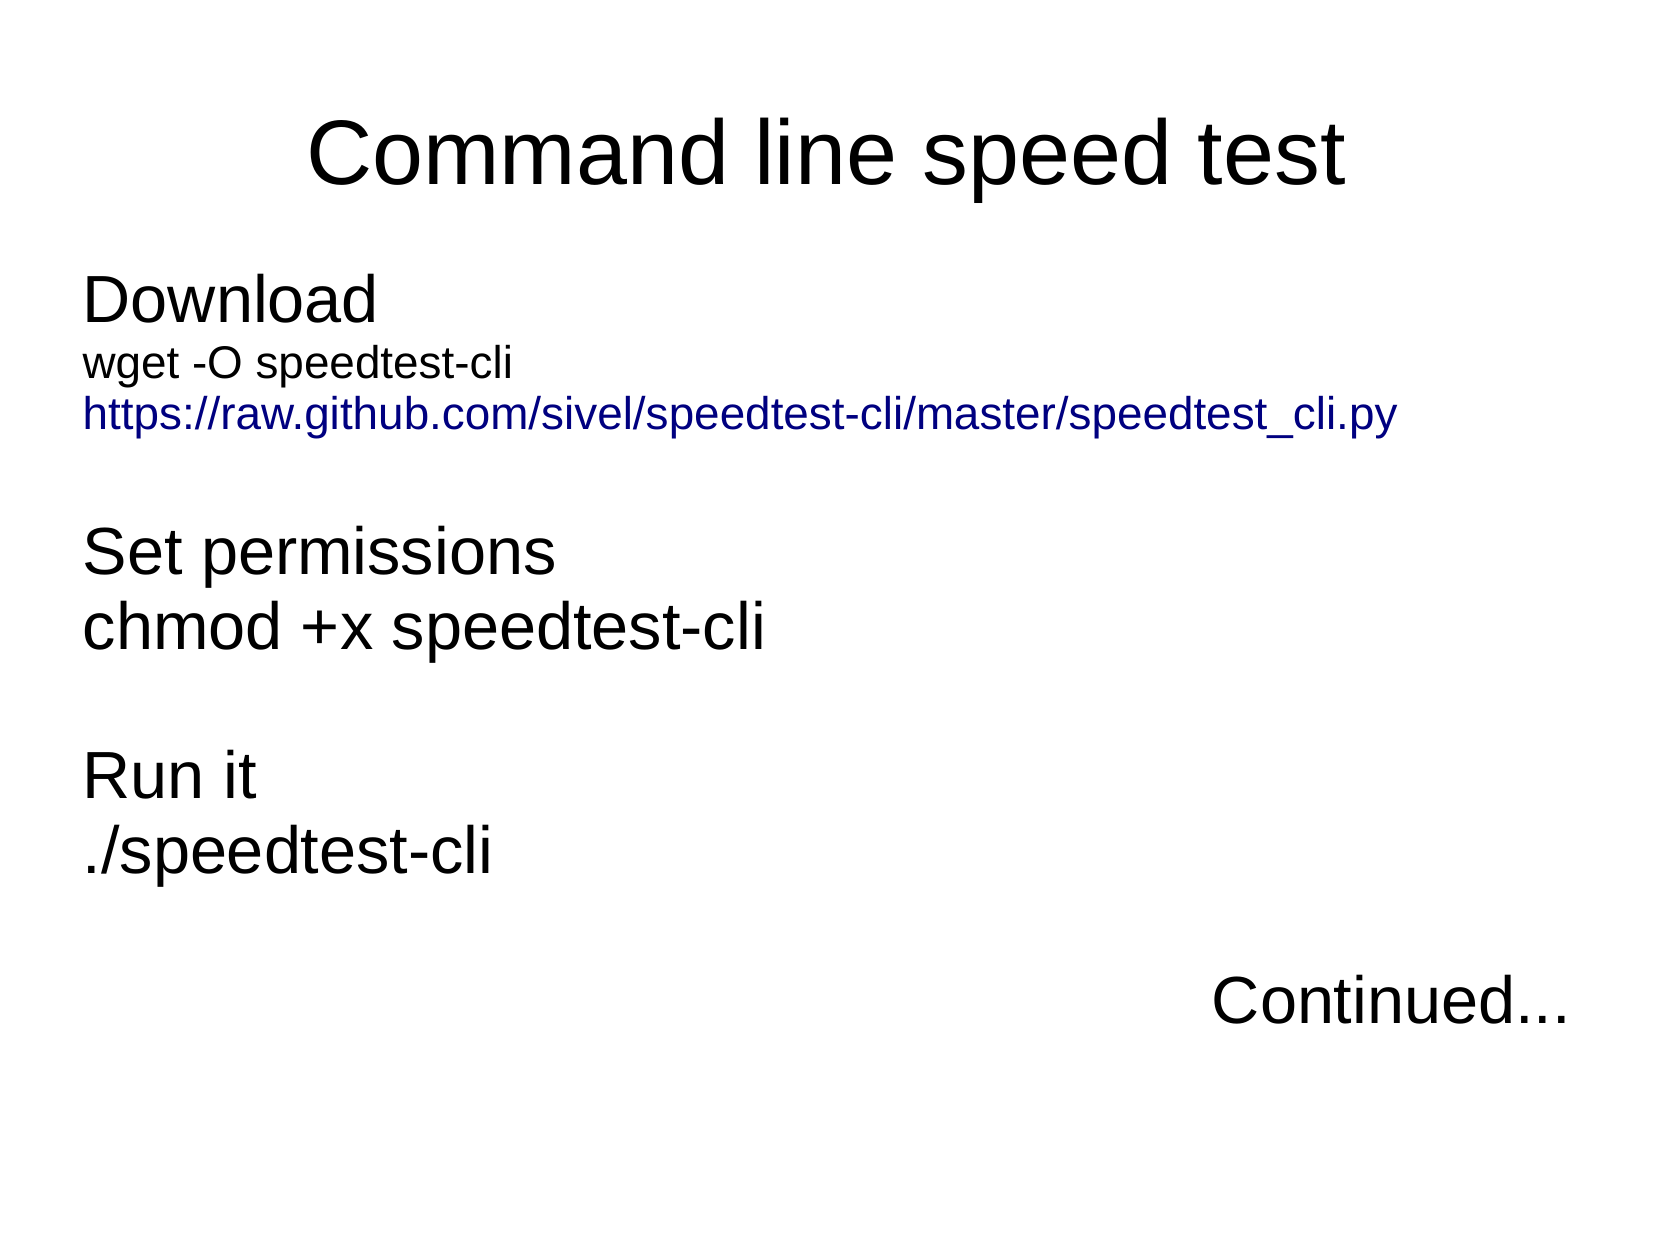

# Command line speed test
Download
wget -O speedtest-cli https://raw.github.com/sivel/speedtest-cli/master/speedtest_cli.py
Set permissions
chmod +x speedtest-cli
Run it
./speedtest-cli
Continued...